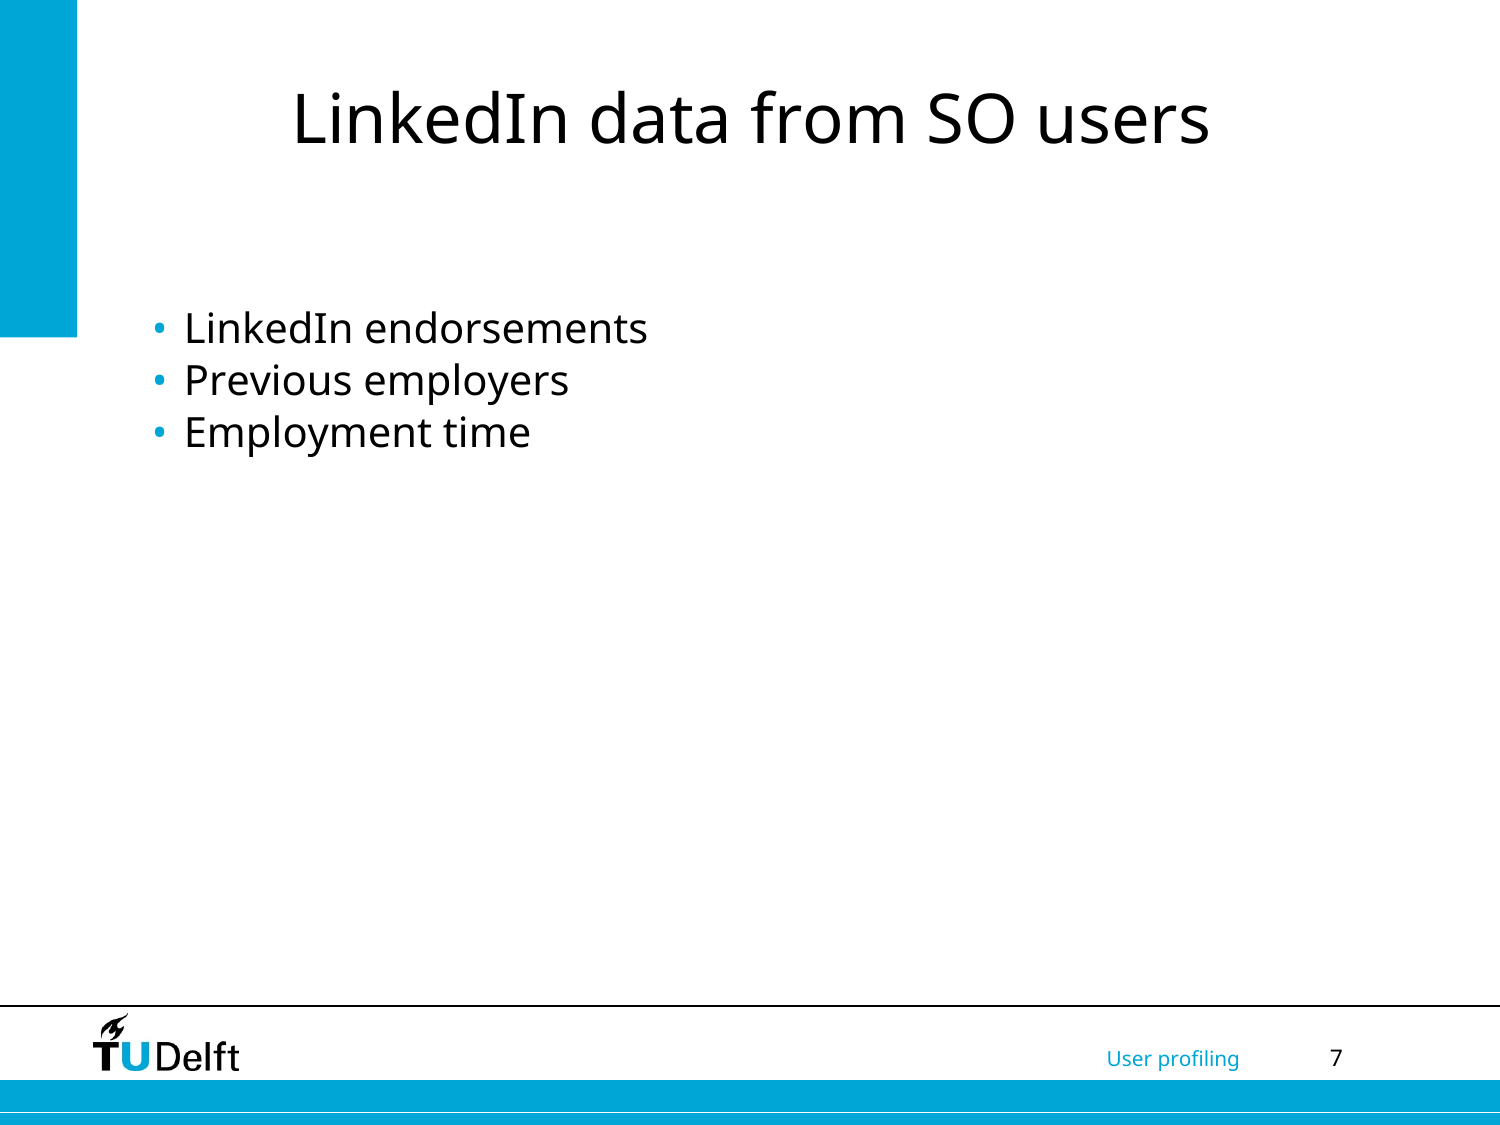

# LinkedIn data from SO users
LinkedIn endorsements
Previous employers
Employment time